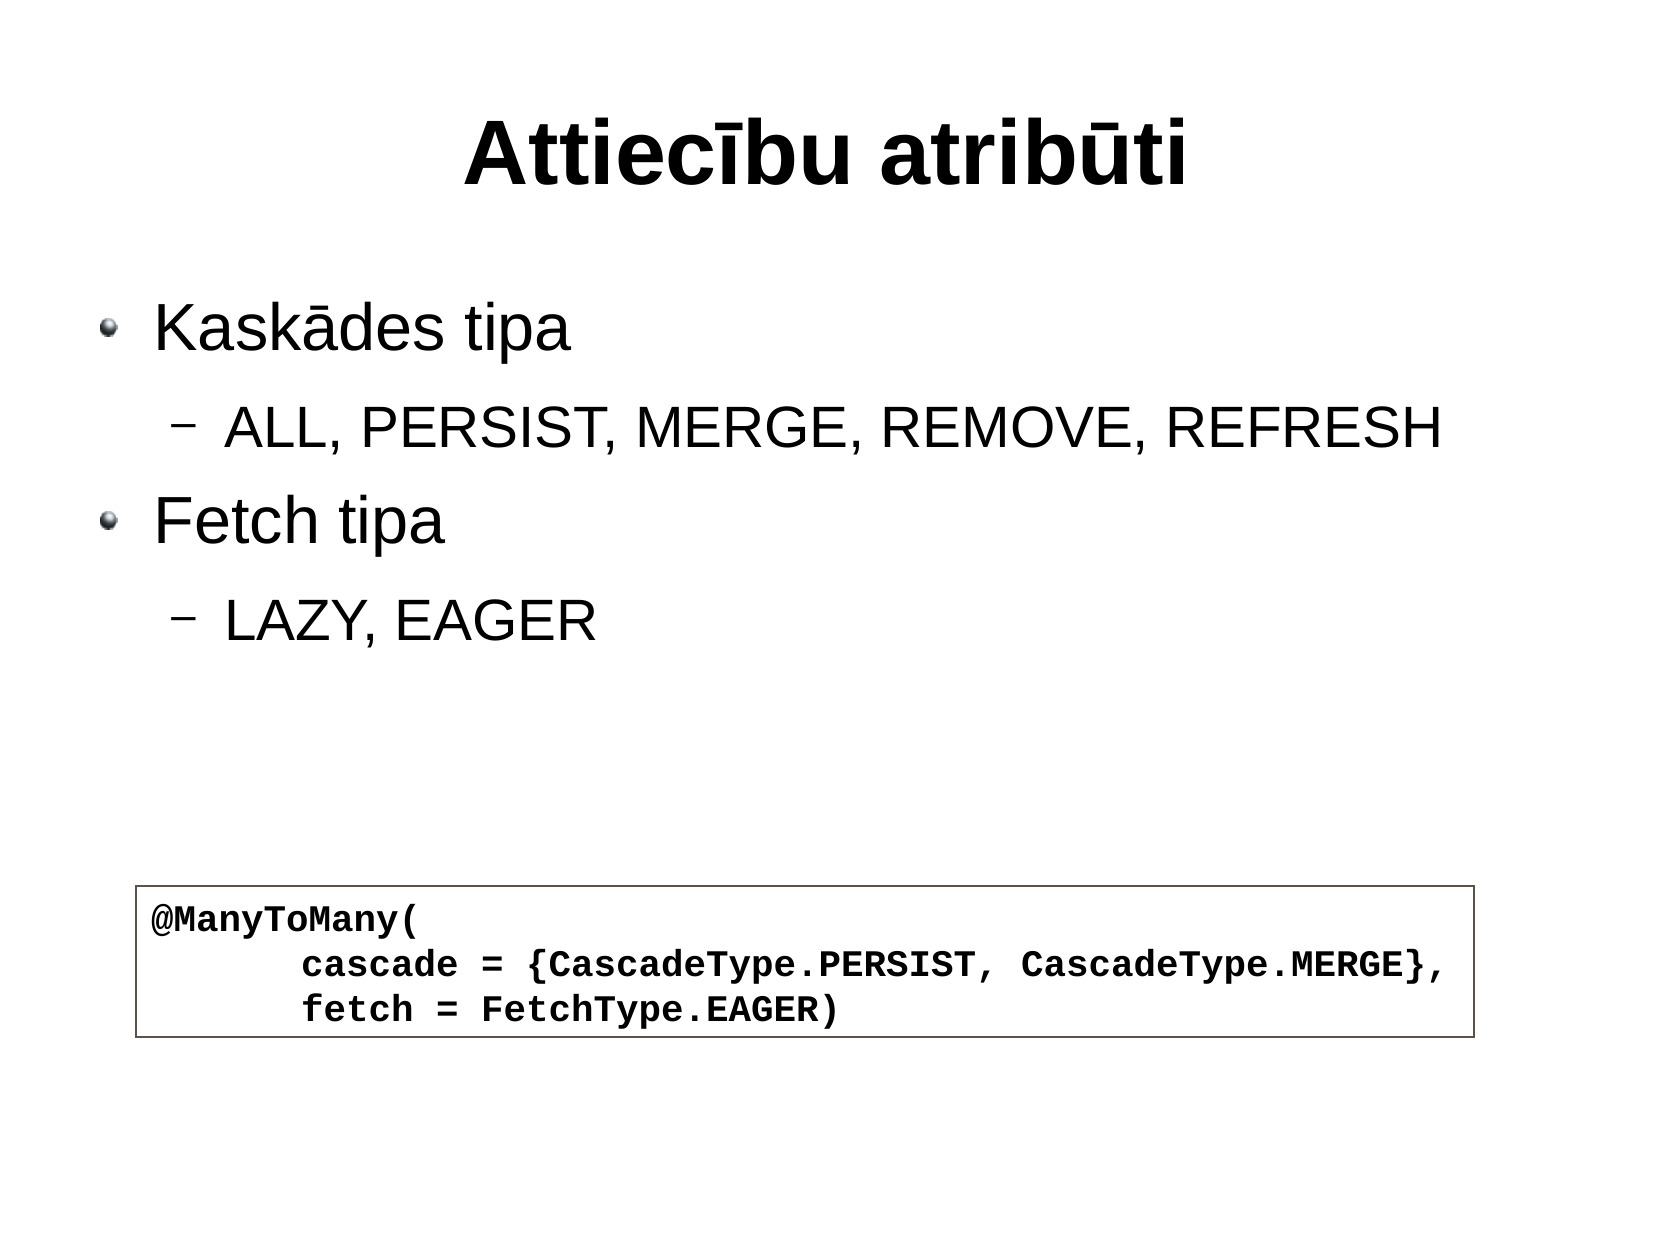

# Attiecību atribūti
Kaskādes tipa
ALL, PERSIST, MERGE, REMOVE, REFRESH
Fetch tipa
LAZY, EAGER
@ManyToMany(
	cascade = {CascadeType.PERSIST, CascadeType.MERGE},
	fetch = FetchType.EAGER)